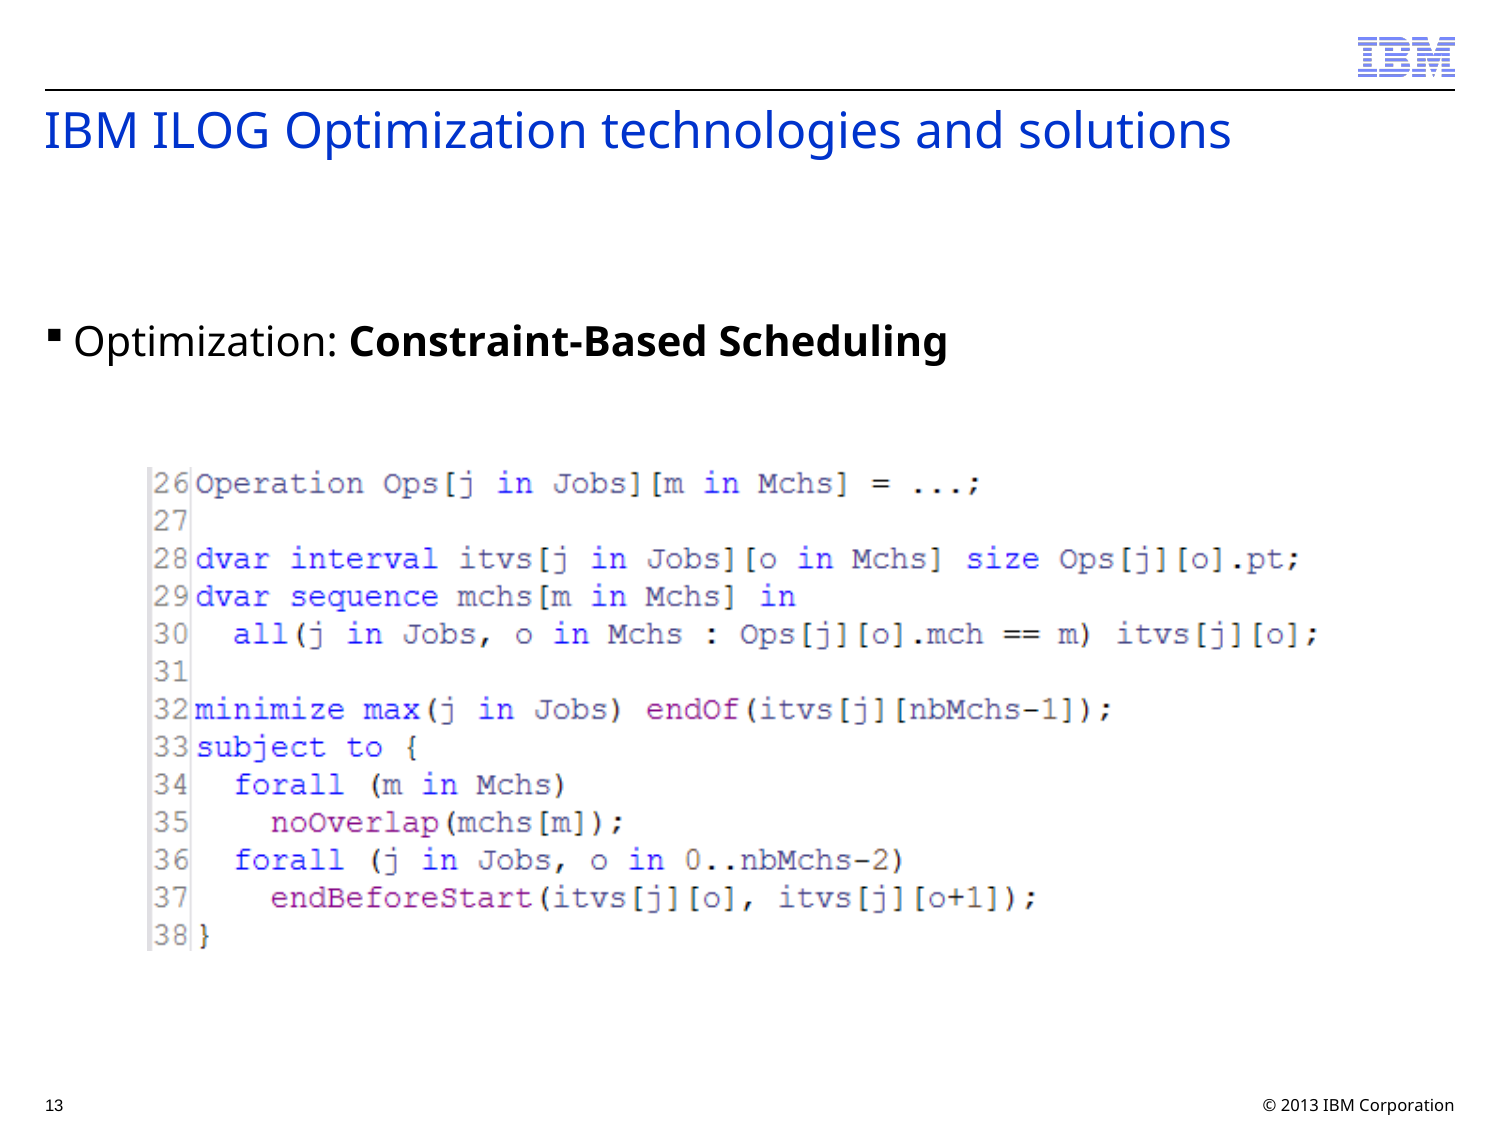

# IBM ILOG Optimization technologies and solutions
Optimization: Constraint-Based Scheduling
13